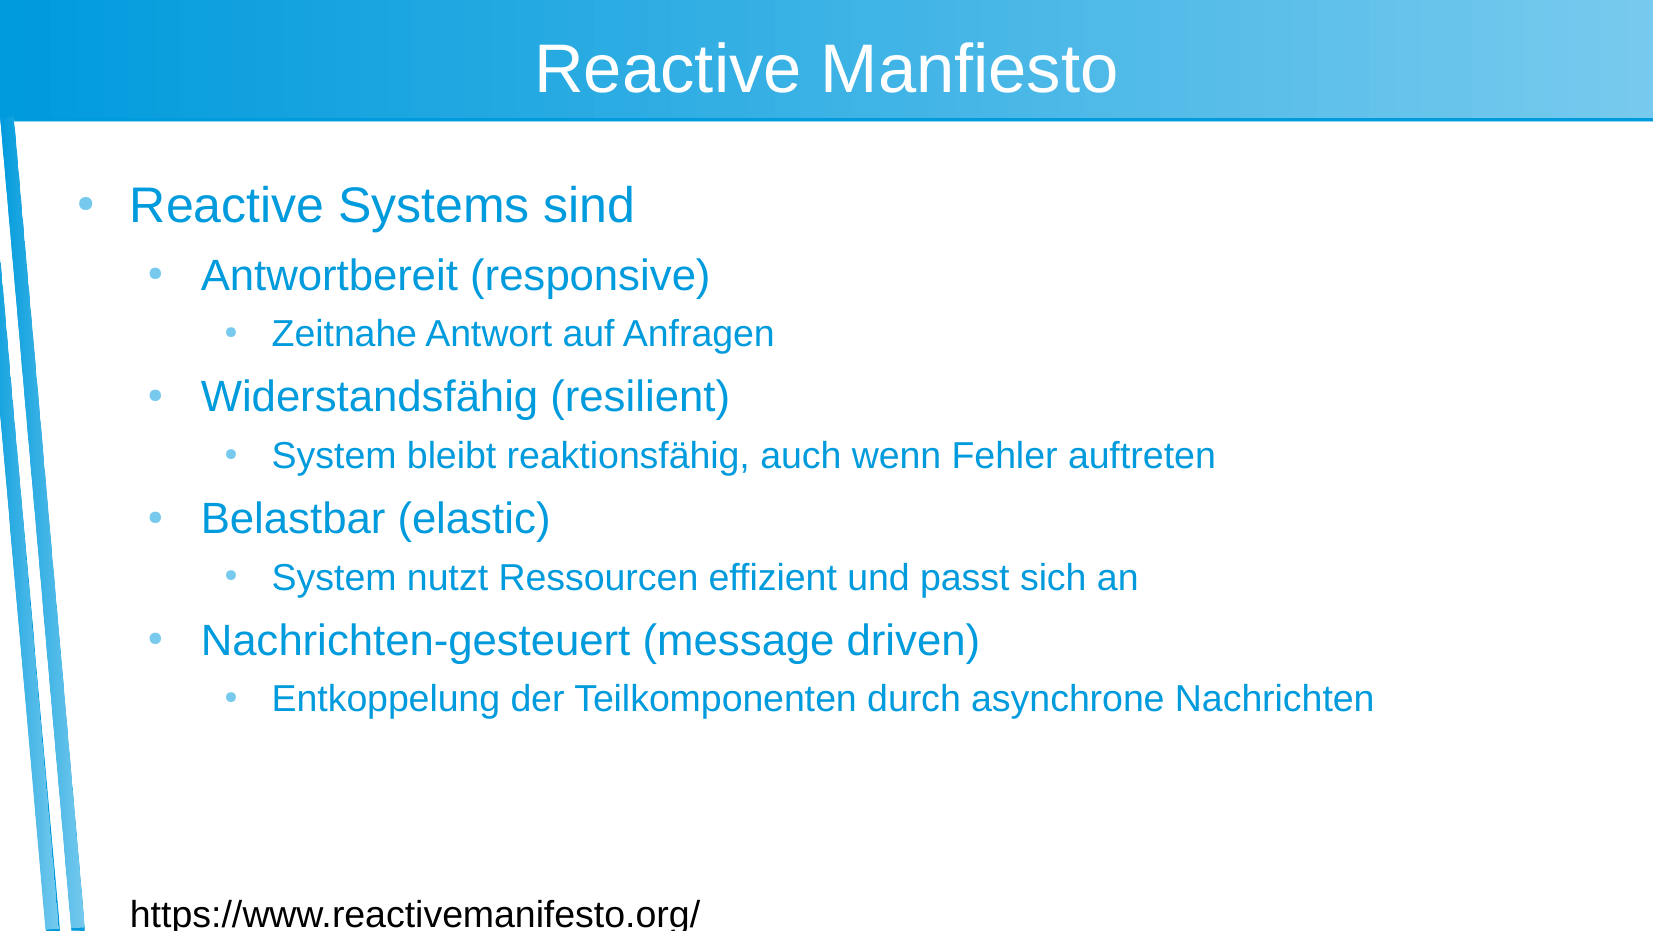

# Reactive Manfiesto
Reactive Systems sind
Antwortbereit (responsive)
Zeitnahe Antwort auf Anfragen
Widerstandsfähig (resilient)
System bleibt reaktionsfähig, auch wenn Fehler auftreten
Belastbar (elastic)
System nutzt Ressourcen effizient und passt sich an
Nachrichten-gesteuert (message driven)
Entkoppelung der Teilkomponenten durch asynchrone Nachrichten
https://www.reactivemanifesto.org/